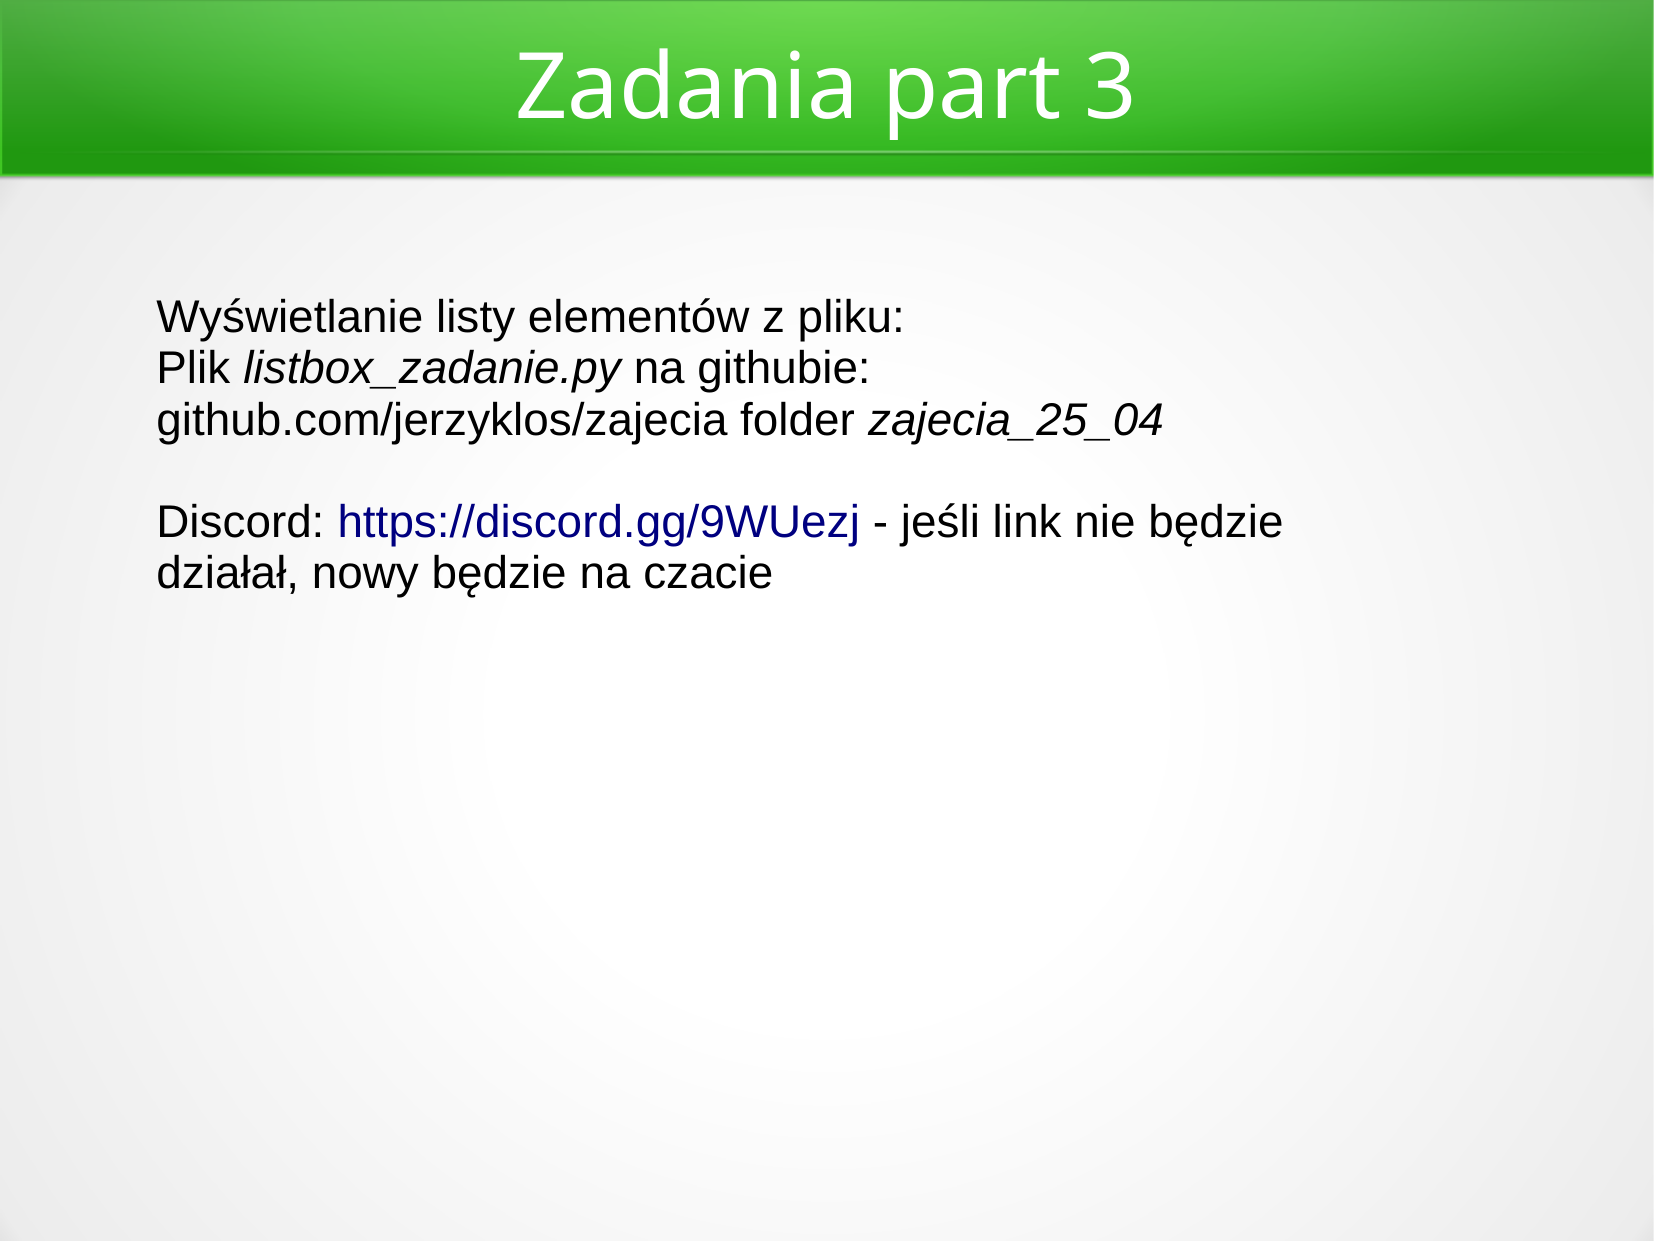

# Zadania part 3
Wyświetlanie listy elementów z pliku:
Plik listbox_zadanie.py na githubie: github.com/jerzyklos/zajecia folder zajecia_25_04
Discord: https://discord.gg/9WUezj - jeśli link nie będzie działał, nowy będzie na czacie